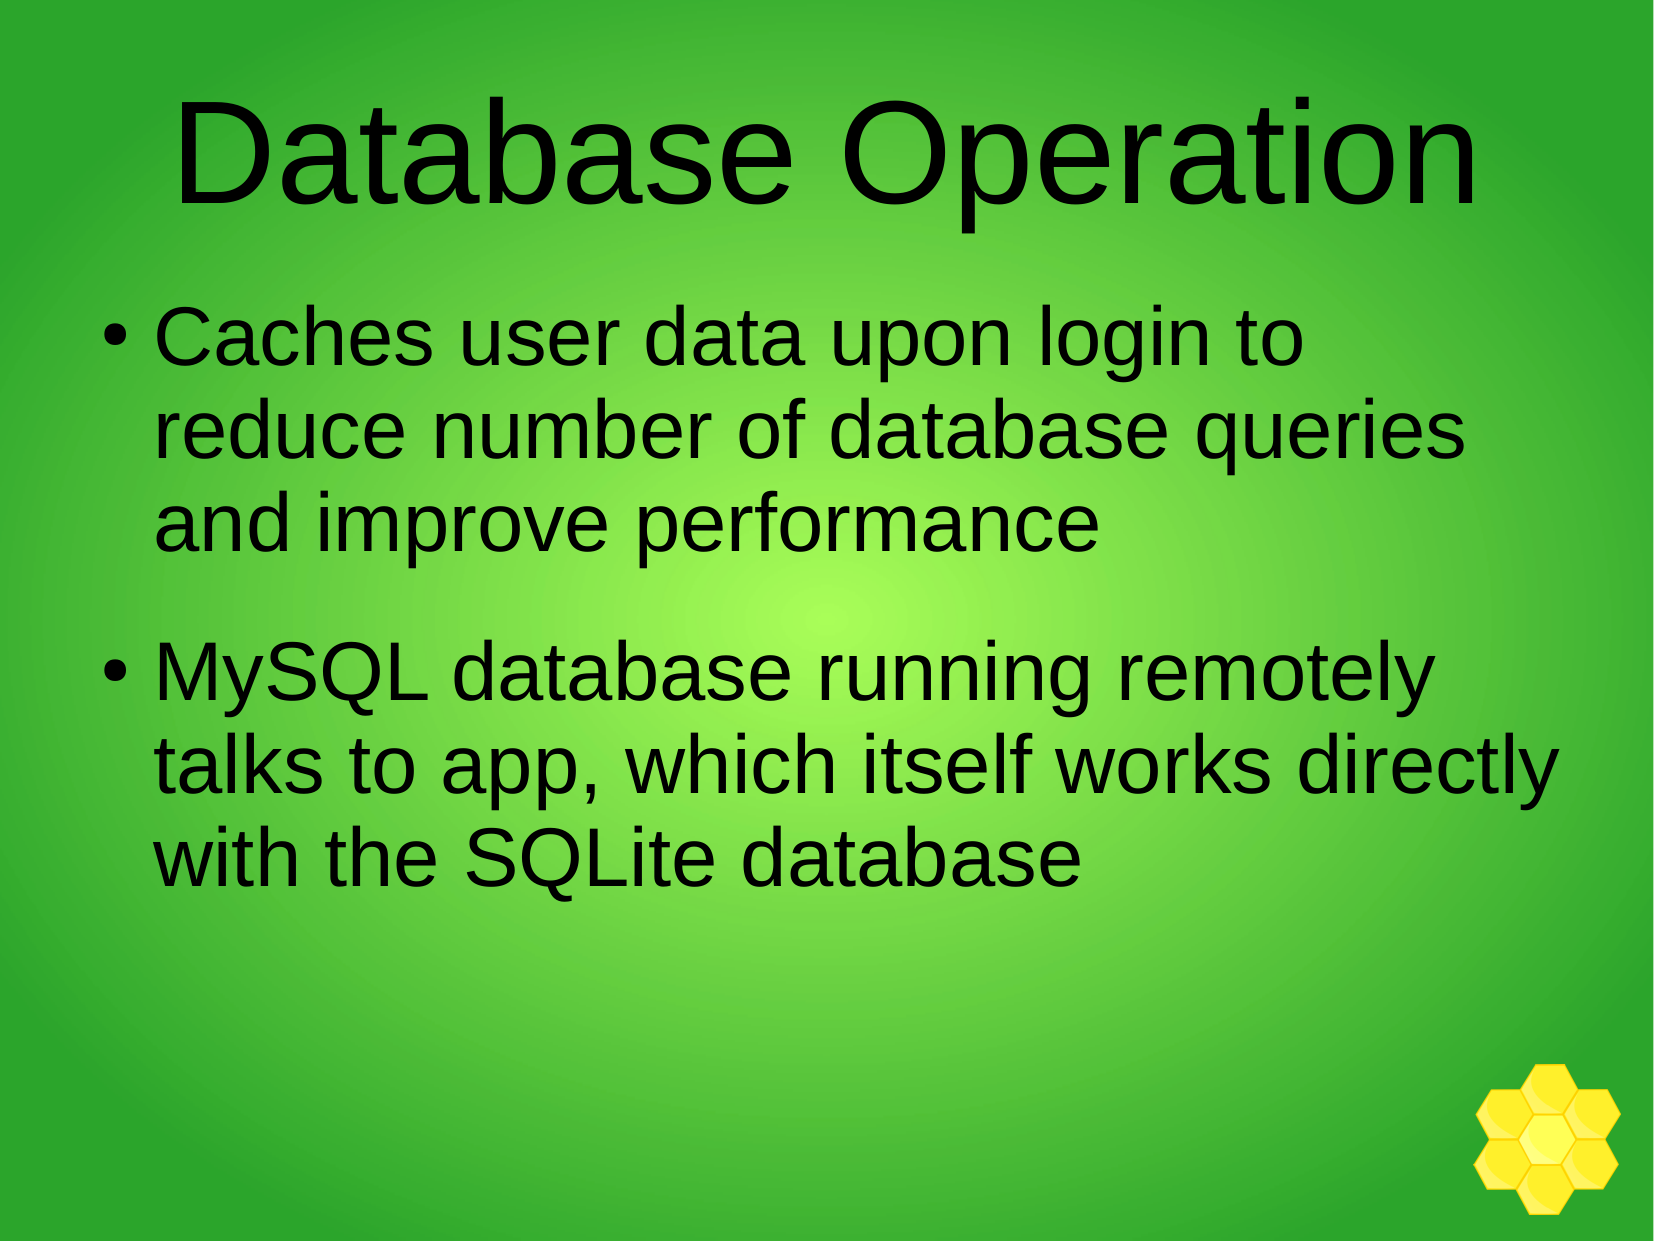

# Database Operation
Caches user data upon login to reduce number of database queries and improve performance
MySQL database running remotely talks to app, which itself works directly with the SQLite database